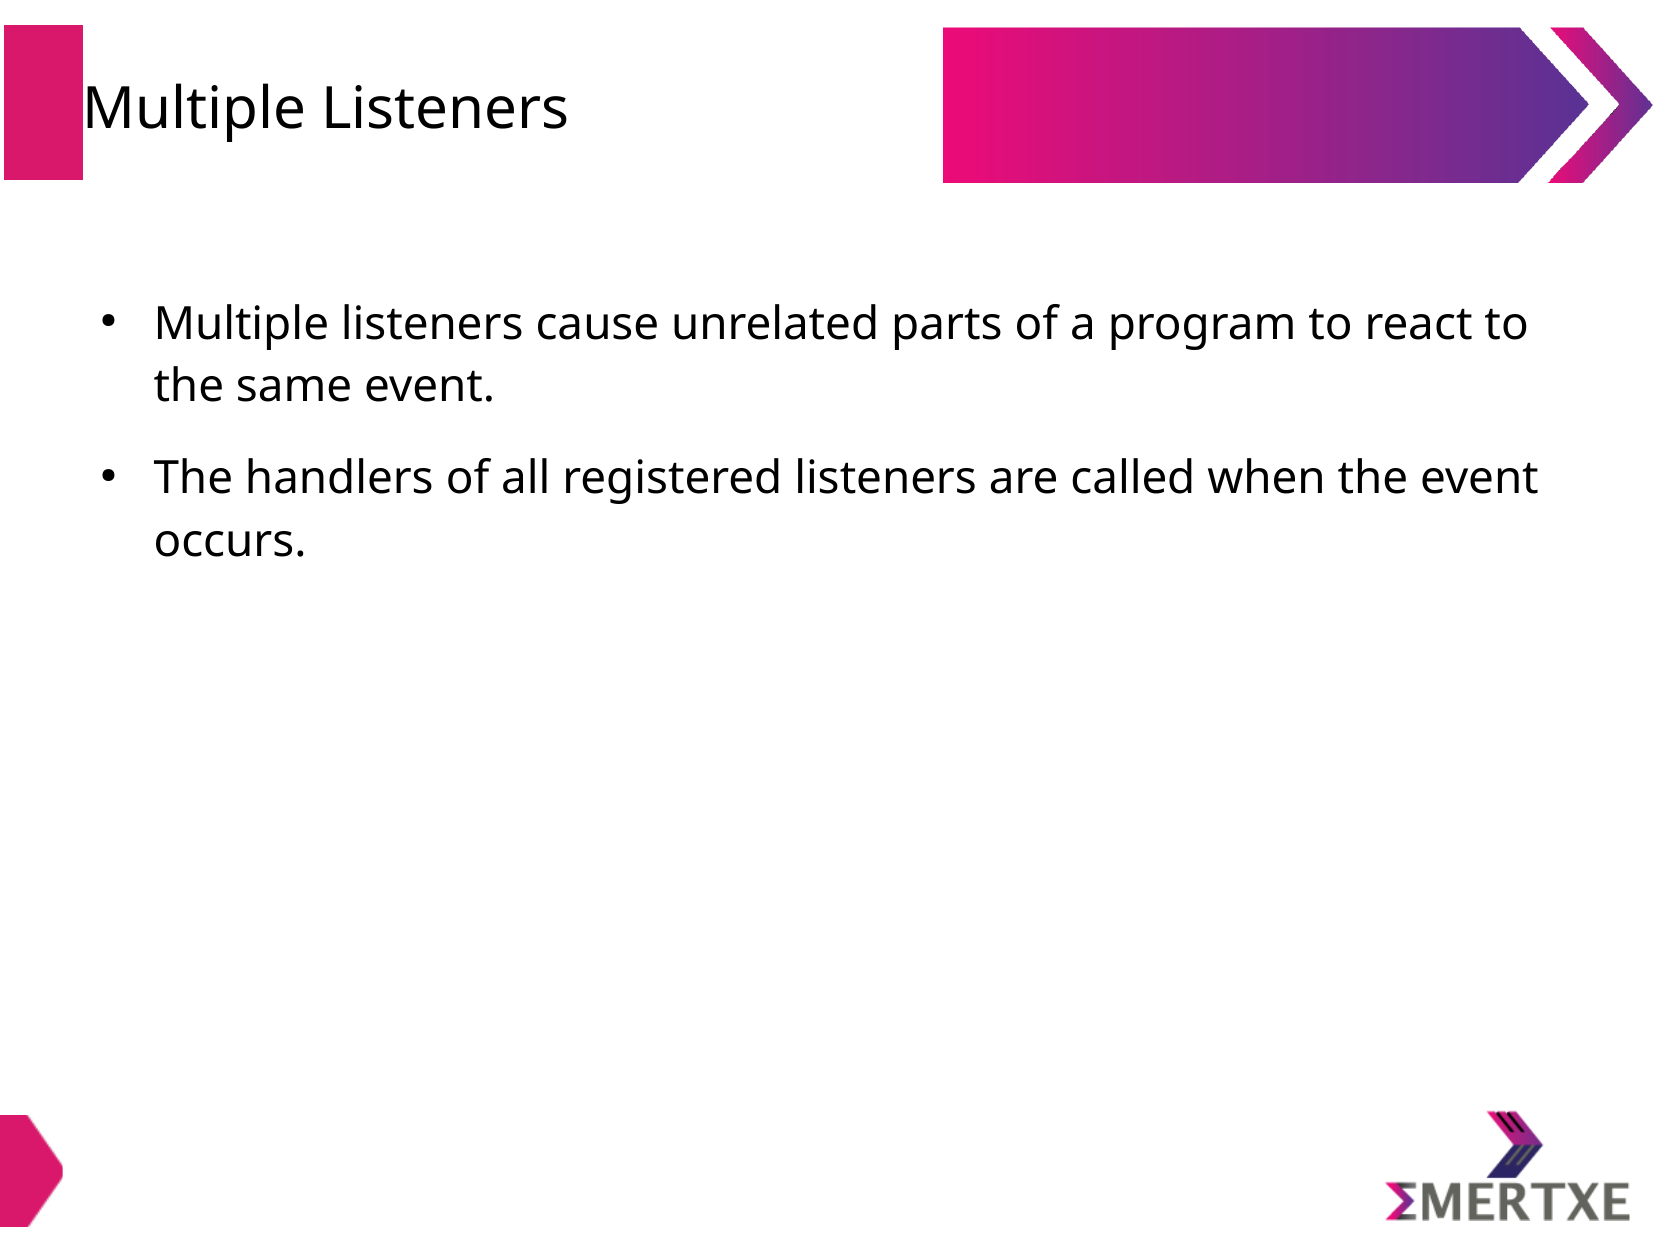

# Multiple Listeners
Multiple listeners cause unrelated parts of a program to react to the same event.
The handlers of all registered listeners are called when the event occurs.